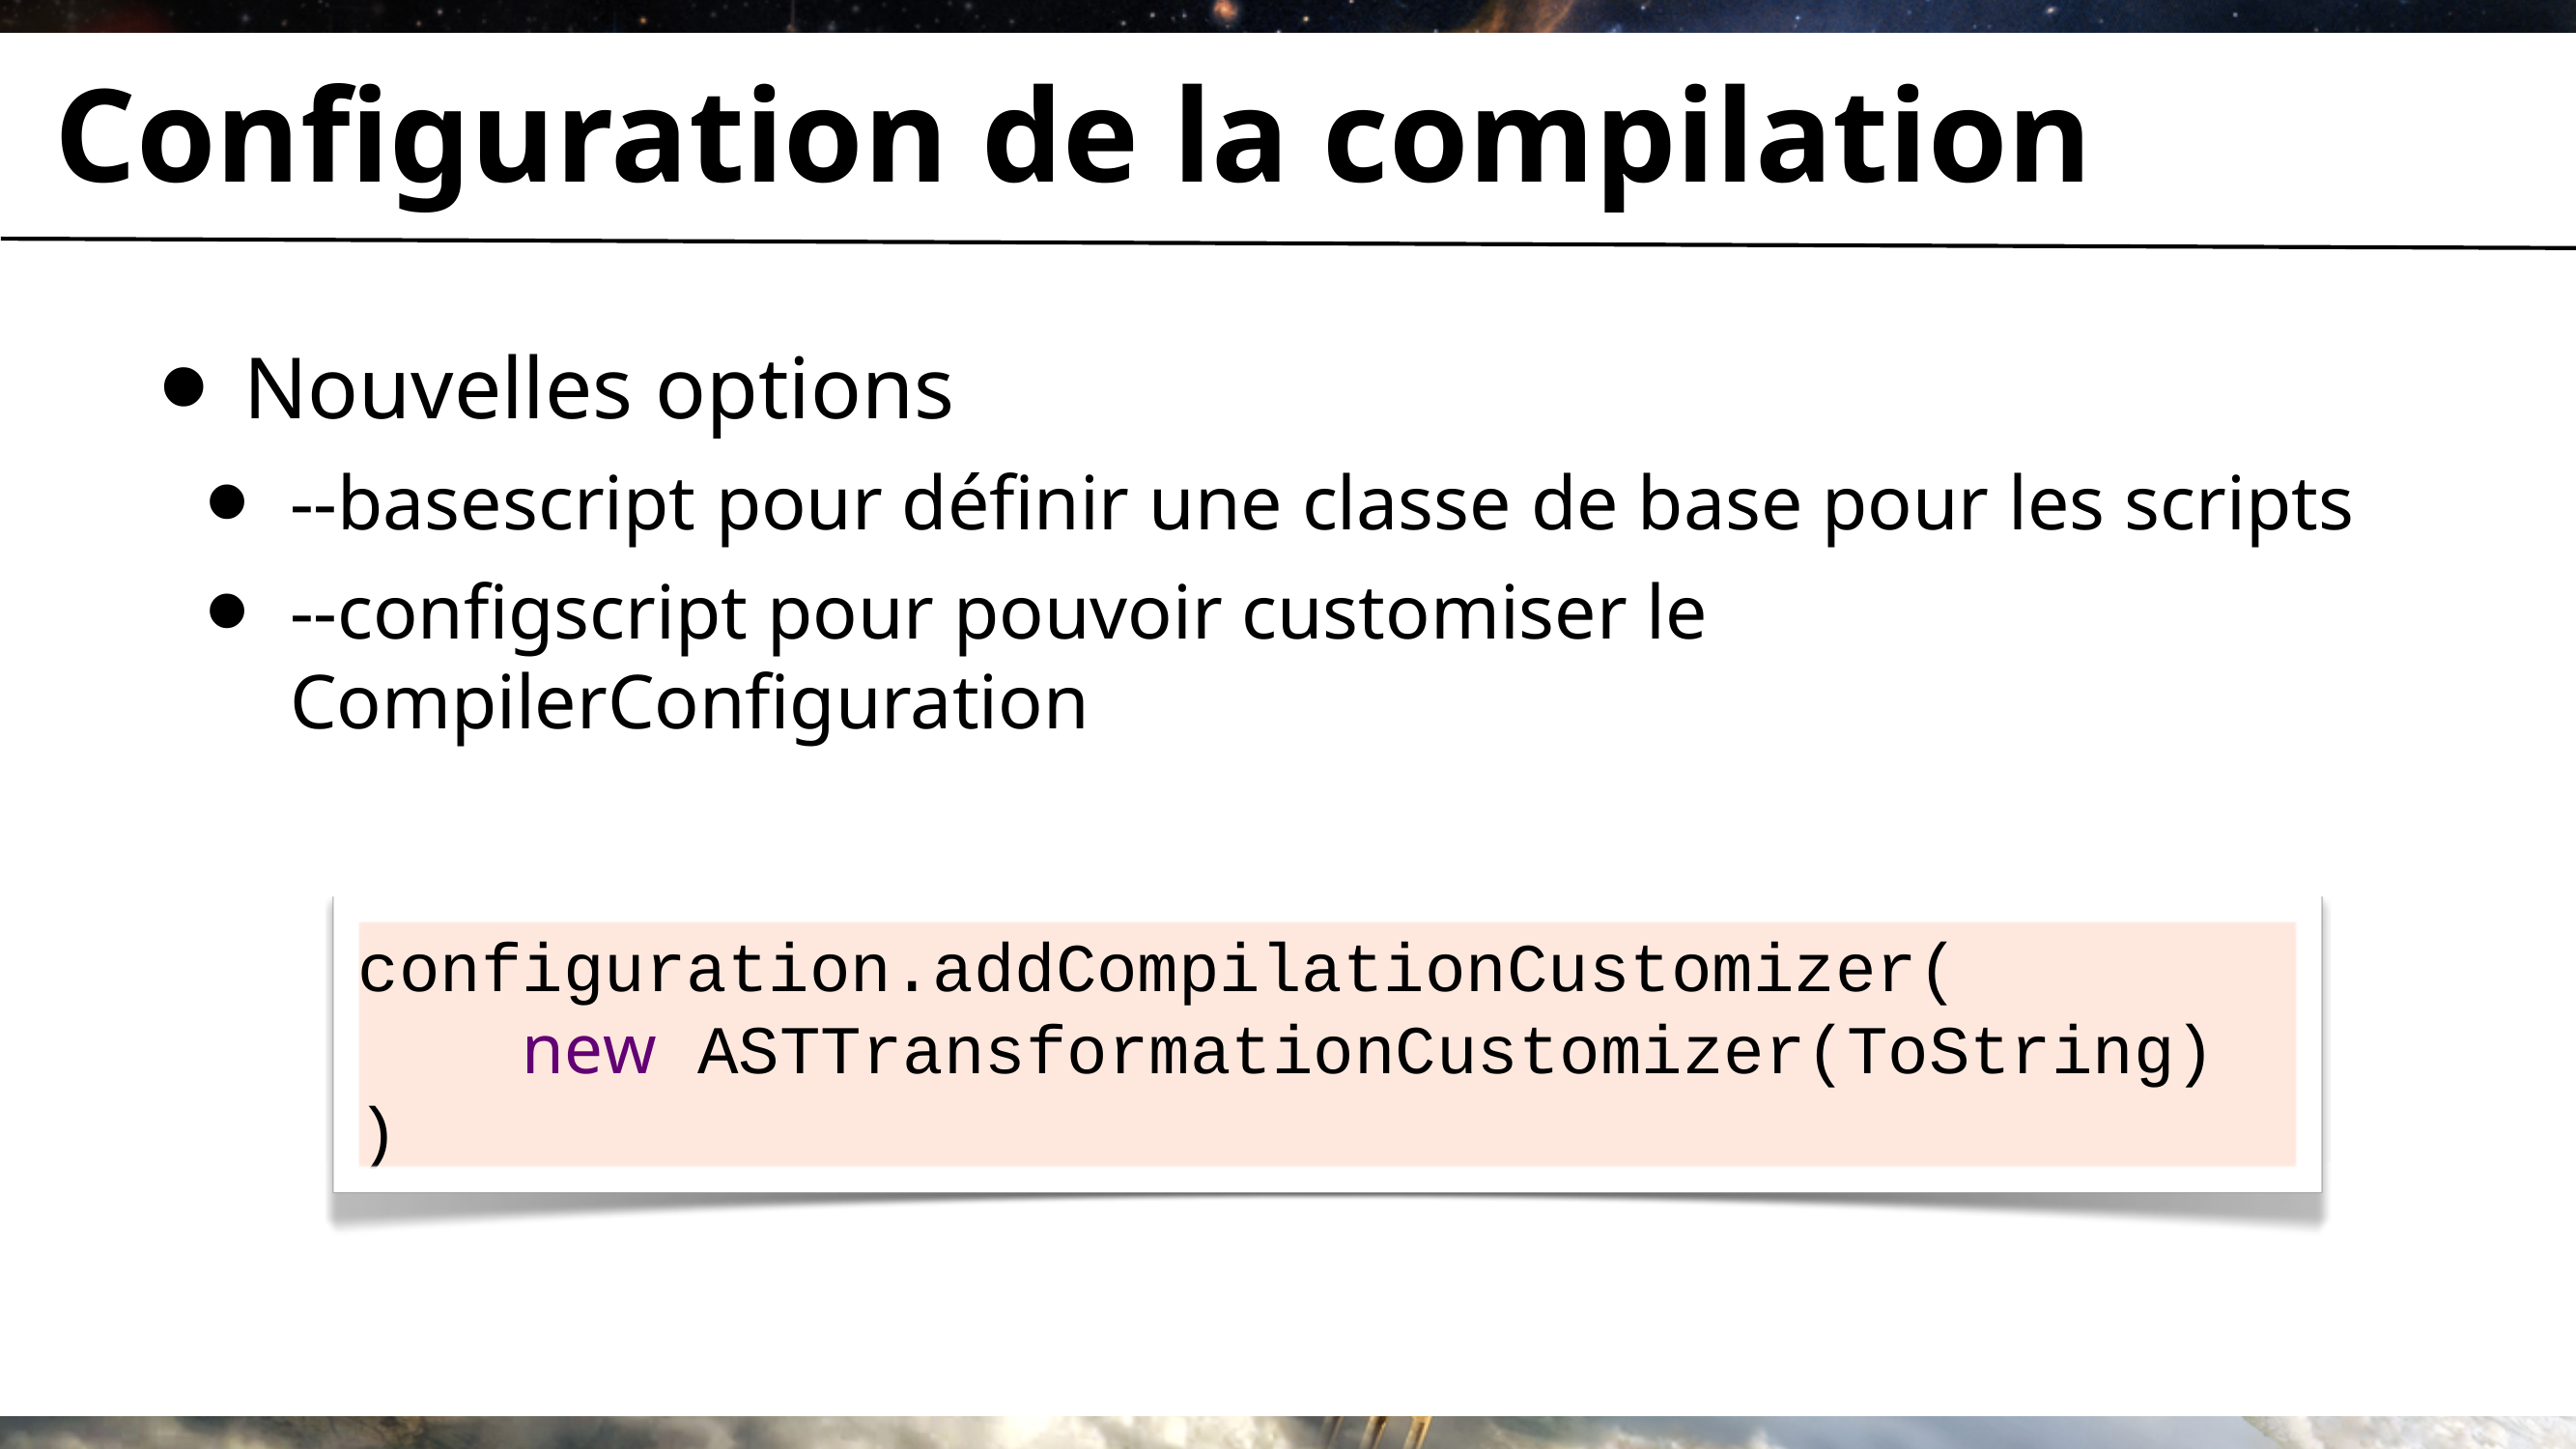

# Configuration de la compilation
Nouvelles options
--basescript pour définir une classe de base pour les scripts
--configscript pour pouvoir customiser le CompilerConfiguration
configuration.addCompilationCustomizer(
 new ASTTransformationCustomizer(ToString)
)